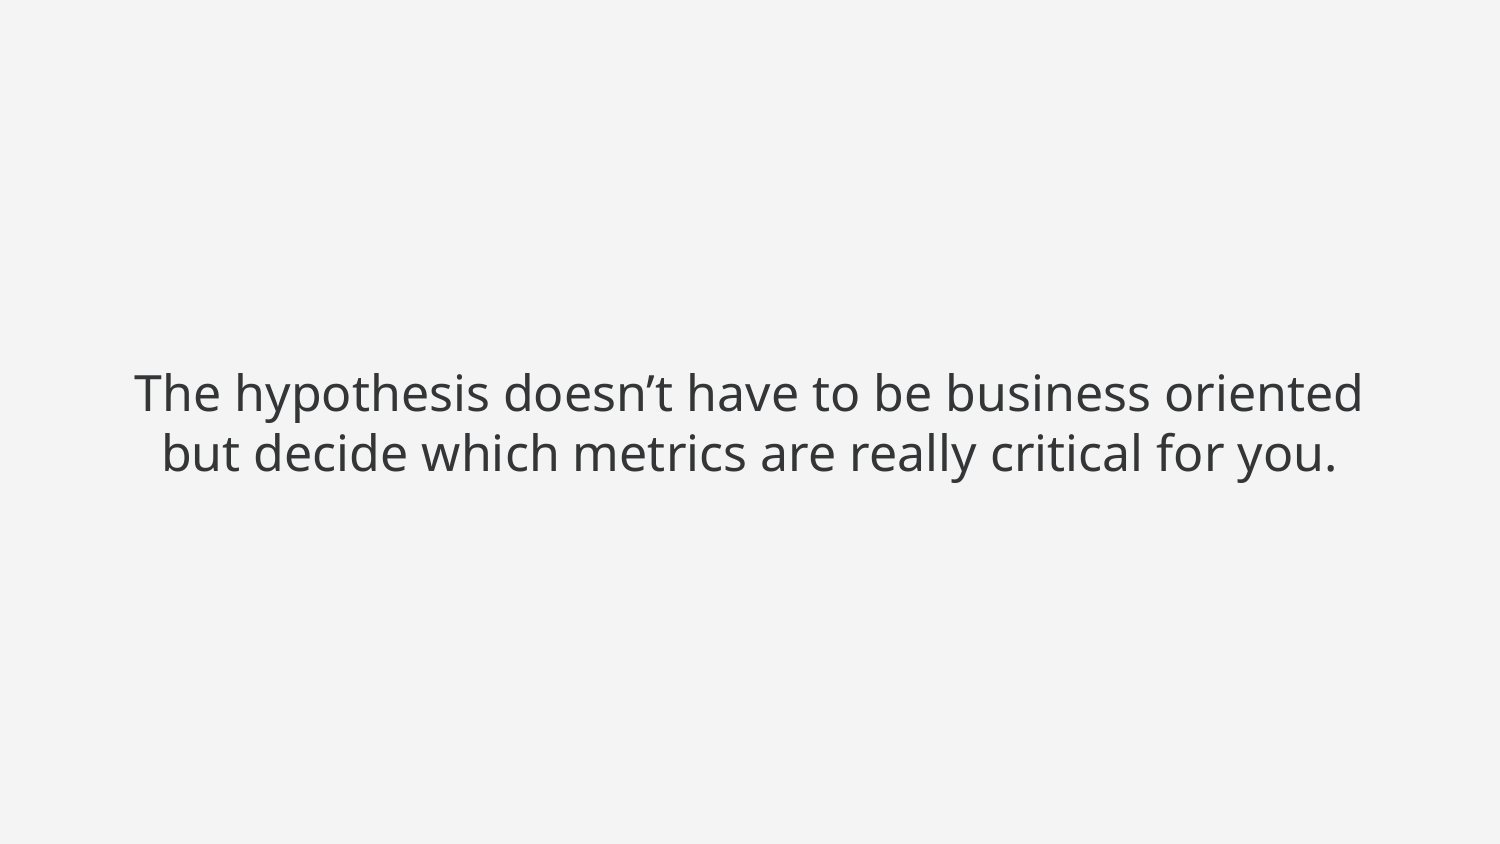

# The hypothesis doesn’t have to be business oriented but decide which metrics are really critical for you.